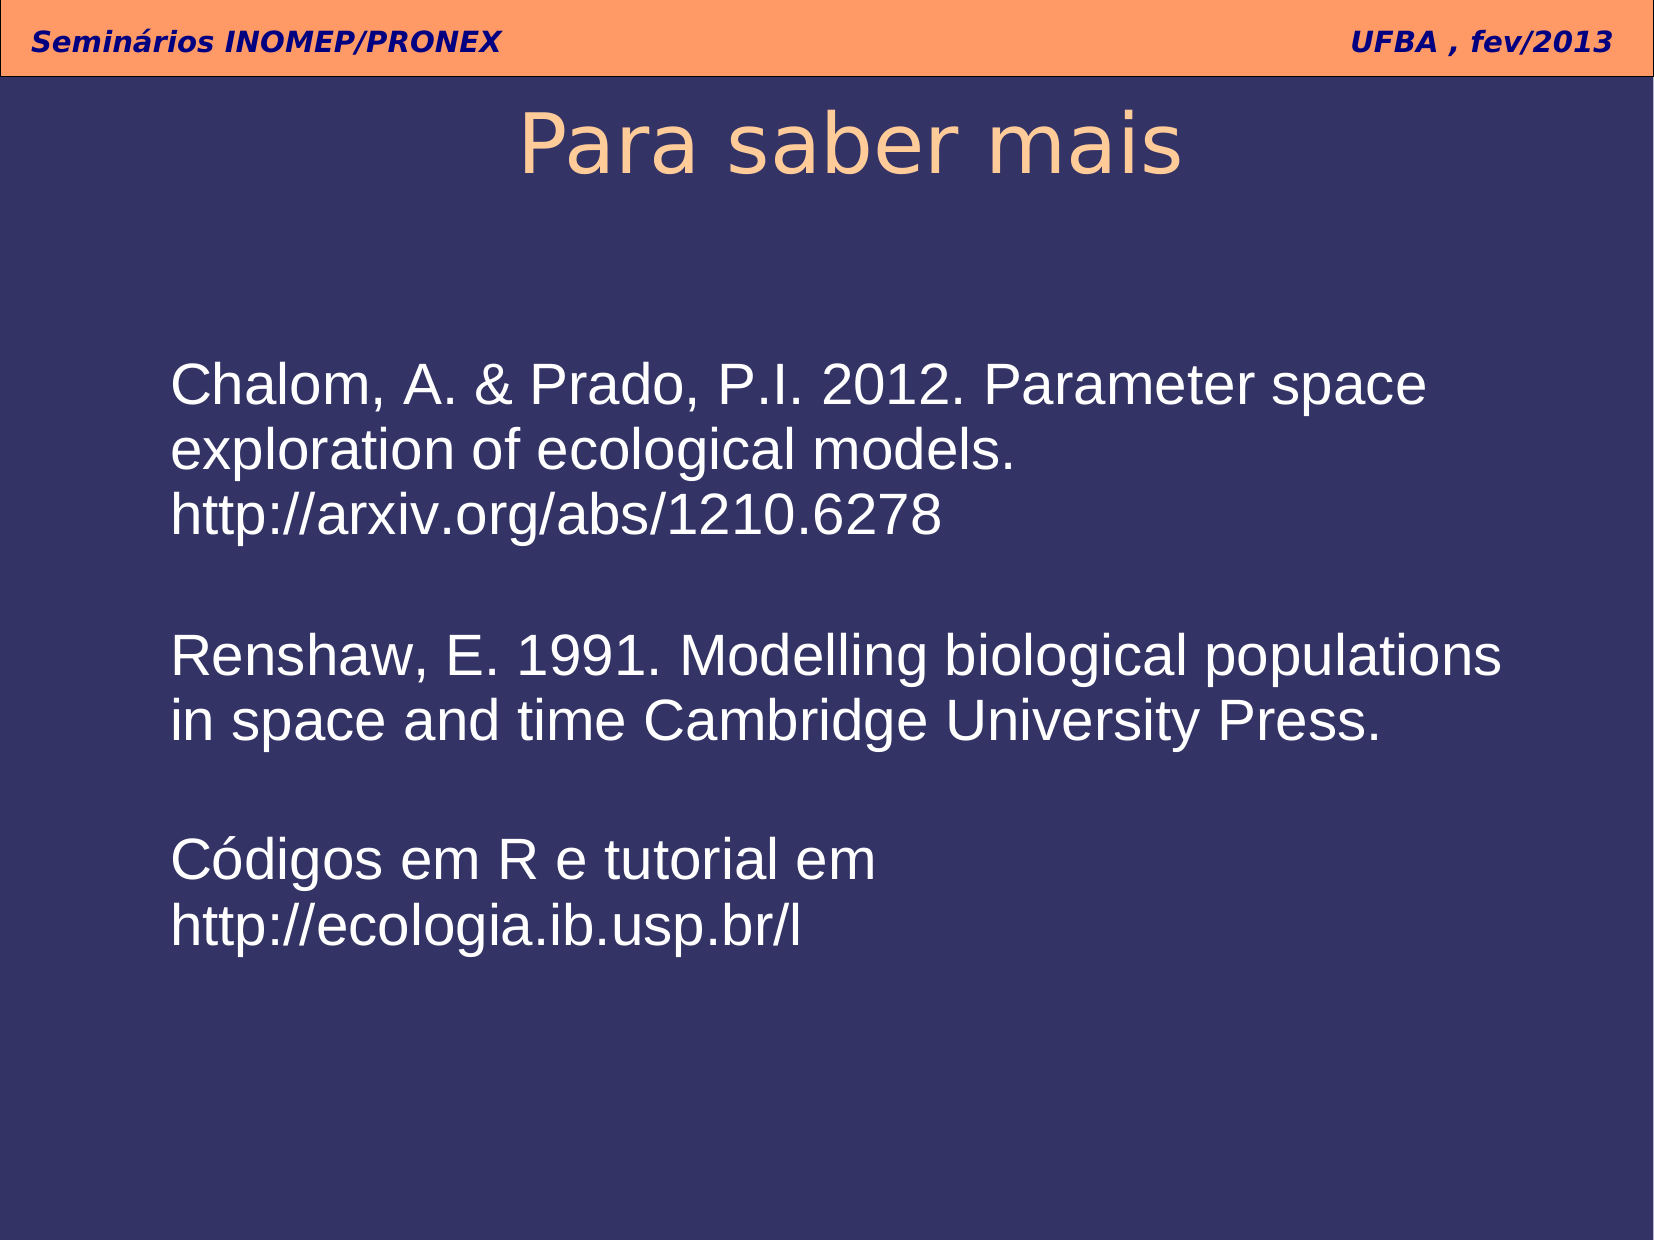

# Para saber mais
Chalom, A. & Prado, P.I. 2012. Parameter space exploration of ecological models. http://arxiv.org/abs/1210.6278
Renshaw, E. 1991. Modelling biological populations in space and time Cambridge University Press.
Códigos em R e tutorial em http://ecologia.ib.usp.br/l